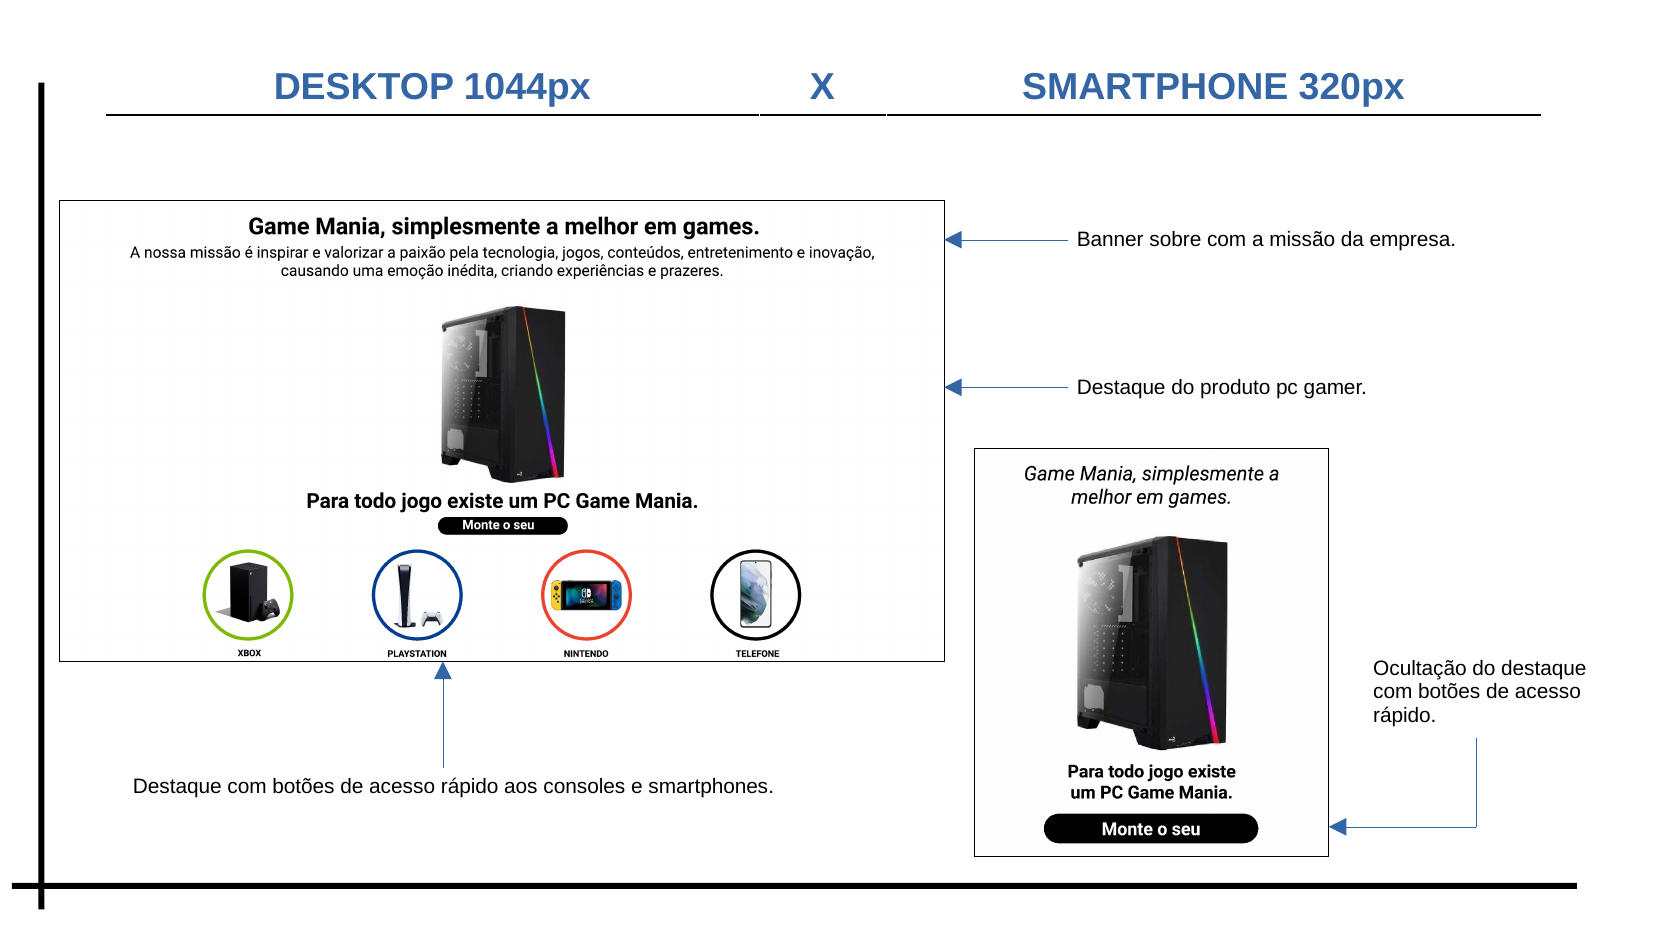

| DESKTOP 1044px | X | SMARTPHONE 320px |
| --- | --- | --- |
Banner sobre com a missão da empresa.
Destaque do produto pc gamer.
Ocultação do destaque com botões de acesso rápido.
Destaque com botões de acesso rápido aos consoles e smartphones.